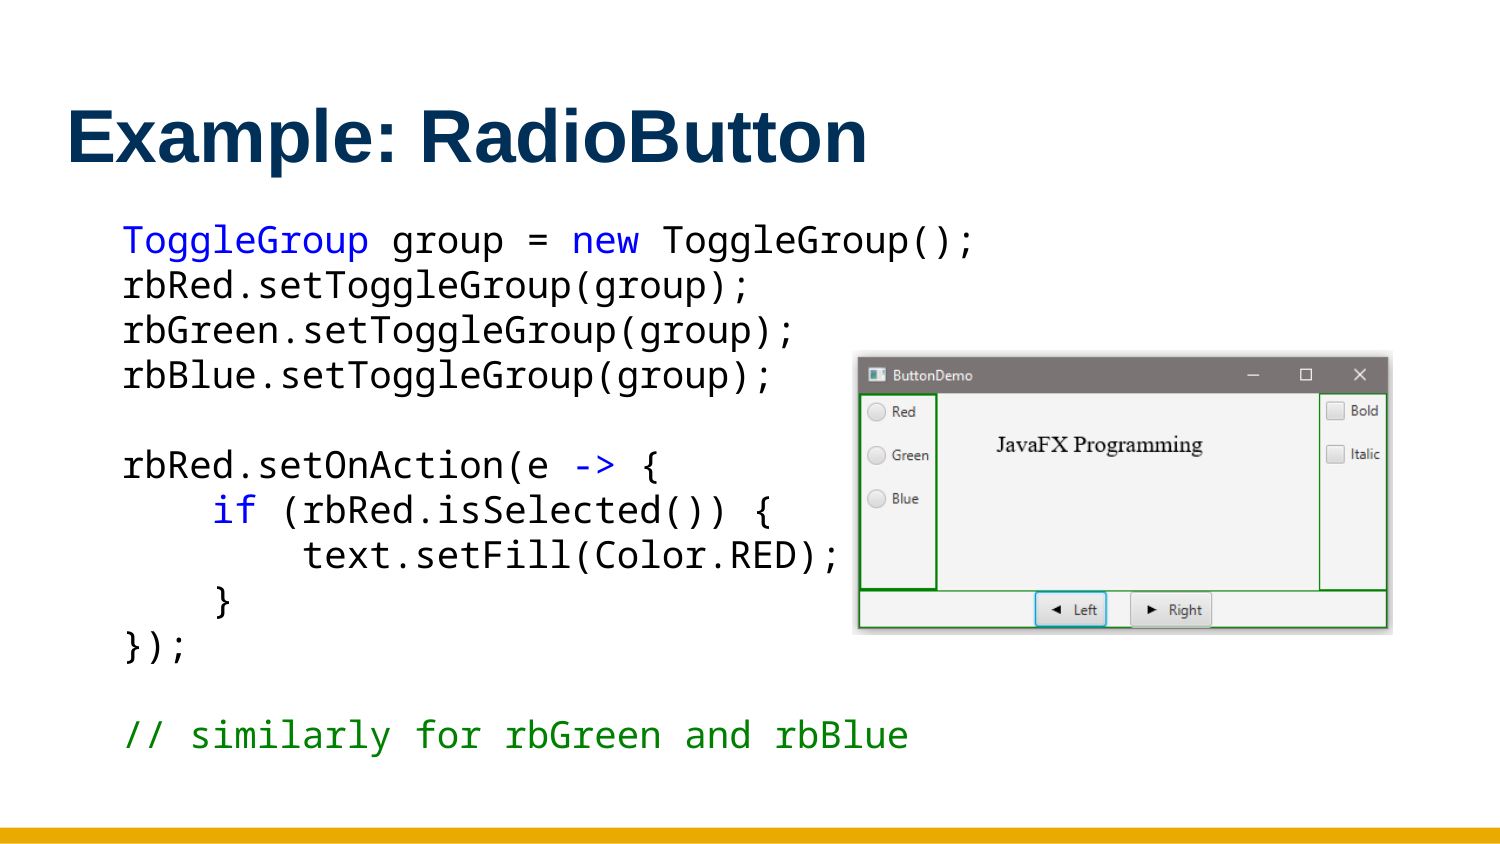

Example: RadioButton
ToggleGroup group = new ToggleGroup();
rbRed.setToggleGroup(group);
rbGreen.setToggleGroup(group);
rbBlue.setToggleGroup(group);
rbRed.setOnAction(e -> {
 if (rbRed.isSelected()) {
 text.setFill(Color.RED);
 }
});
// similarly for rbGreen and rbBlue